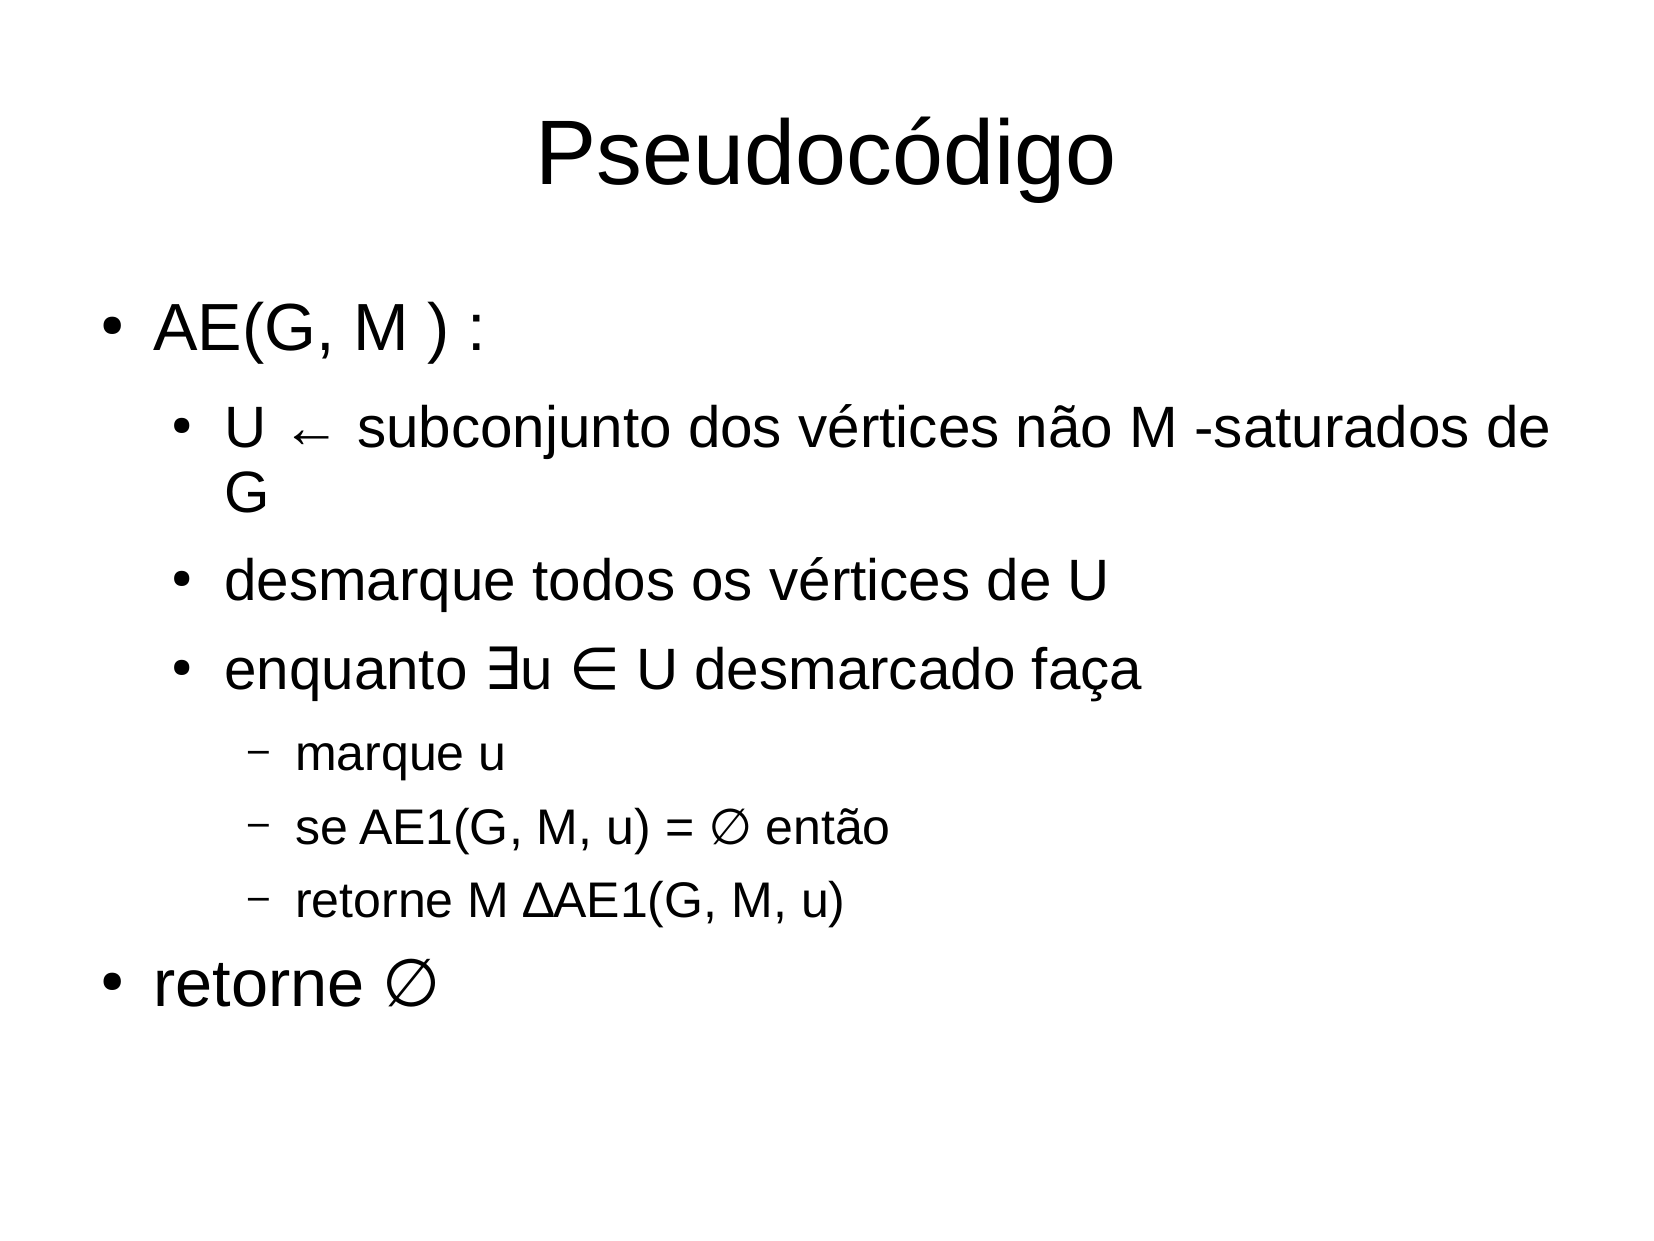

# Pseudocódigo
AE(G, M ) :
U ← subconjunto dos vértices não M -saturados de G
desmarque todos os vértices de U
enquanto ∃u ∈ U desmarcado faça
marque u
se AE1(G, M, u) = ∅ então
retorne M ∆AE1(G, M, u)
retorne ∅